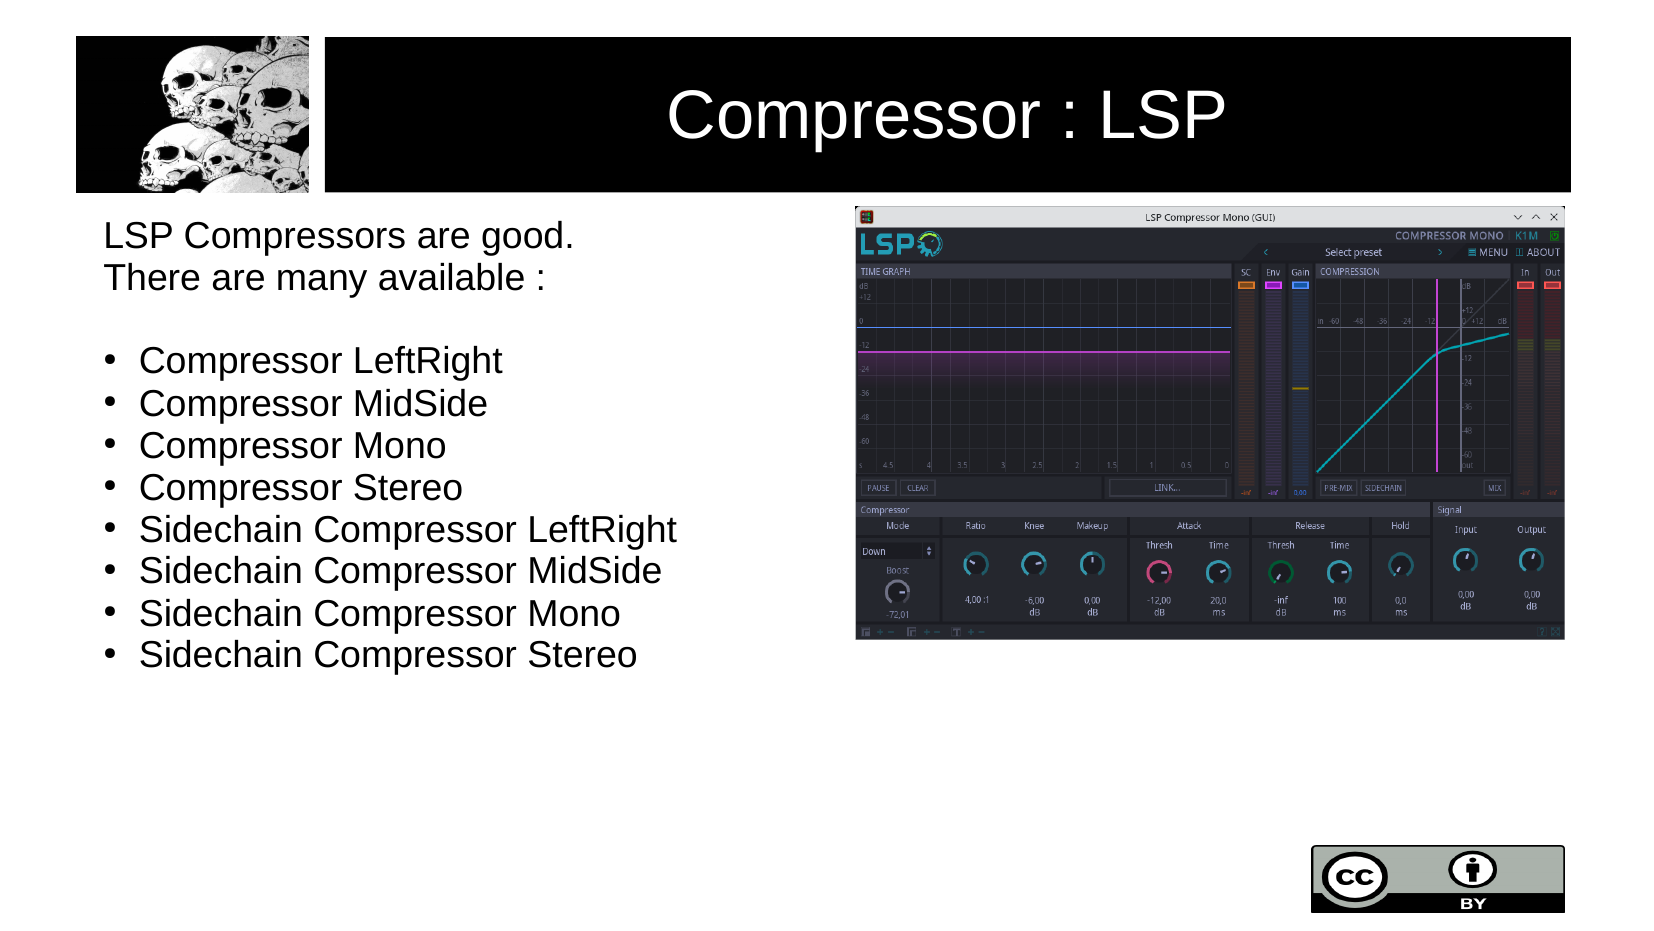

# Compressor : LSP
LSP Compressors are good.
There are many available :
Compressor LeftRight
Compressor MidSide
Compressor Mono
Compressor Stereo
Sidechain Compressor LeftRight
Sidechain Compressor MidSide
Sidechain Compressor Mono
Sidechain Compressor Stereo